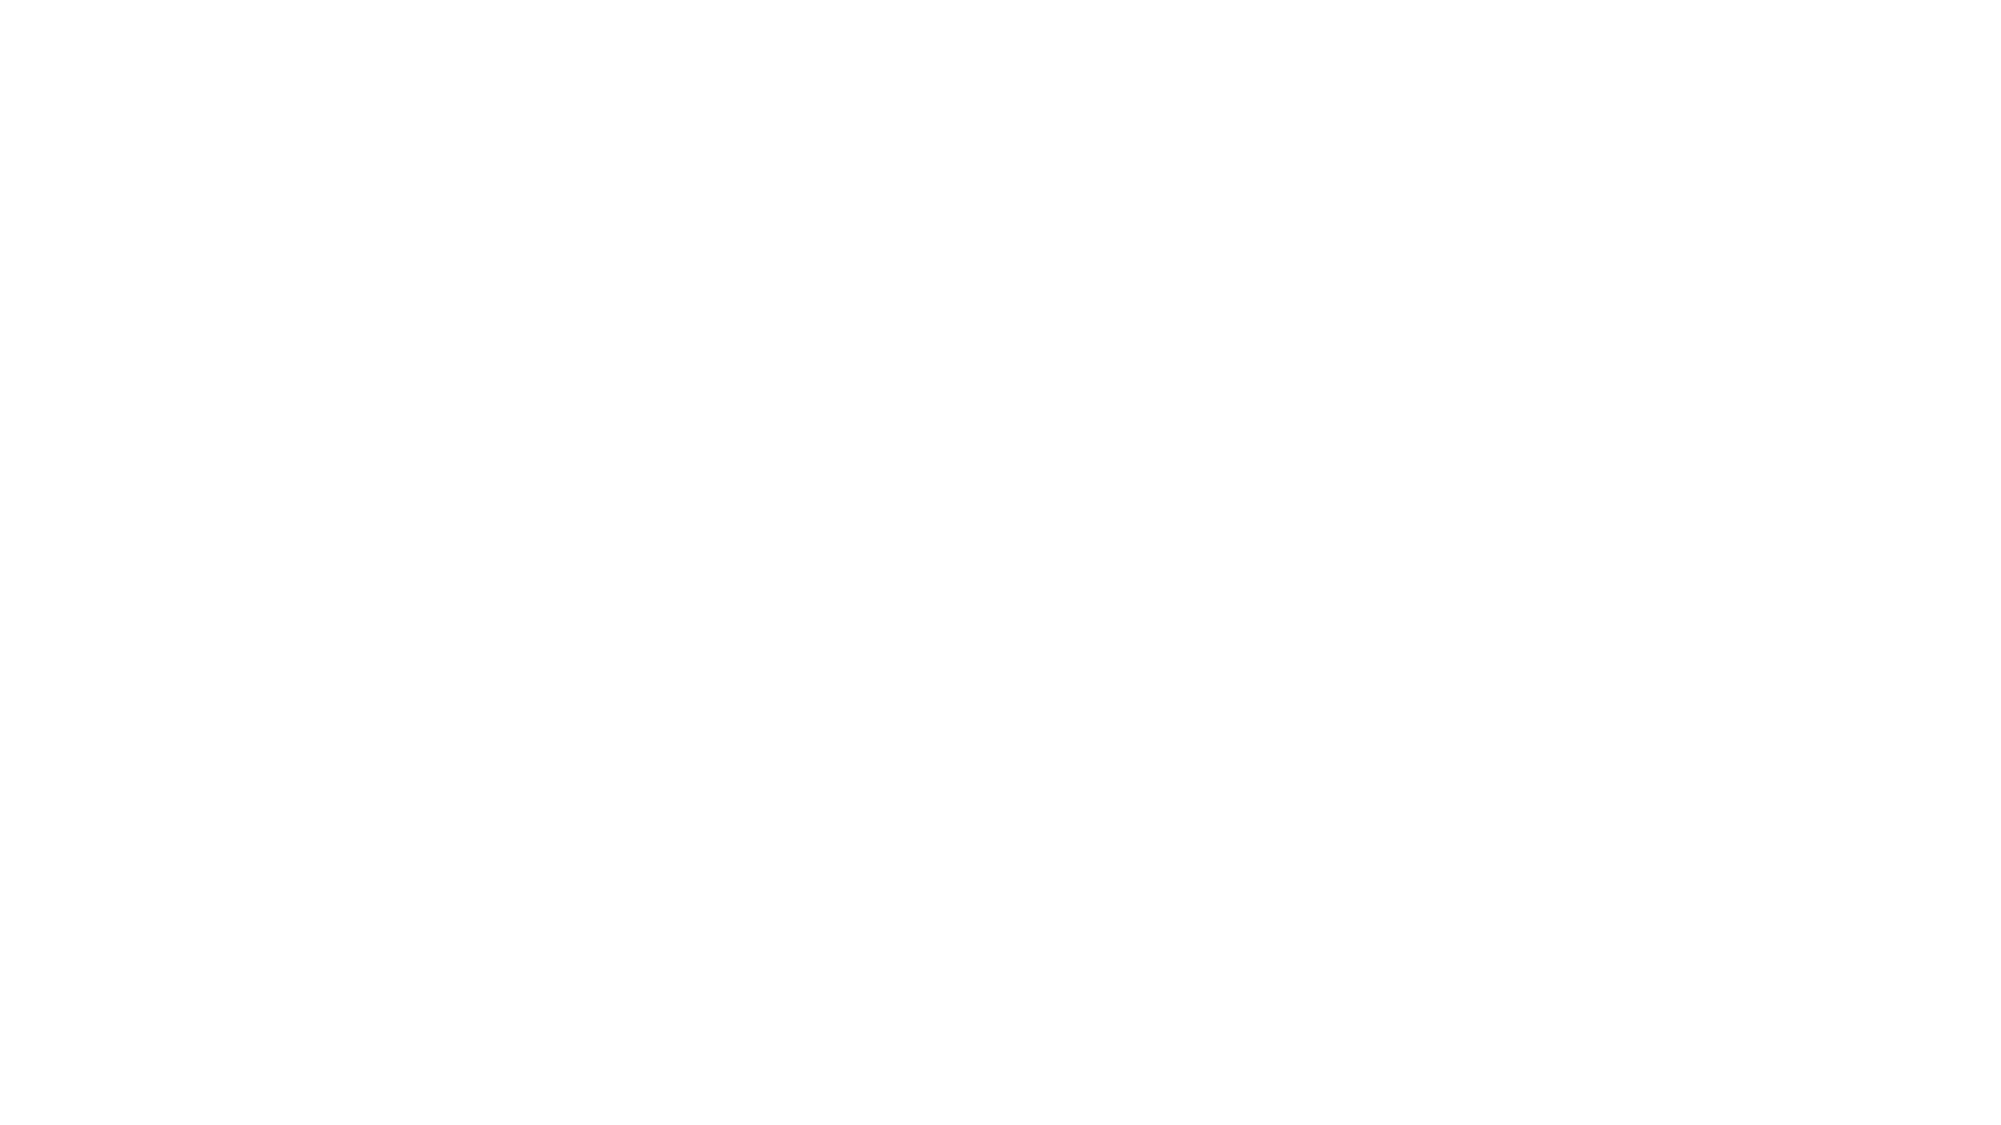

# The Project
What it does?
“Assemble rockets, launch them, and explore space missions.”
How it works?
“Choose rocket sections based on mission objectives: payload, engine, fuel.”
Benefits?
“Encourages learning about space, science, and engineering through play.”
Objective?
“Enhance children’s curiosity and understanding of Science Technology, Enginering and Math subjects.”
Tools, programming langs, software?
"React, Typescript, Css, HTML5, JavaScript, Node.Js"